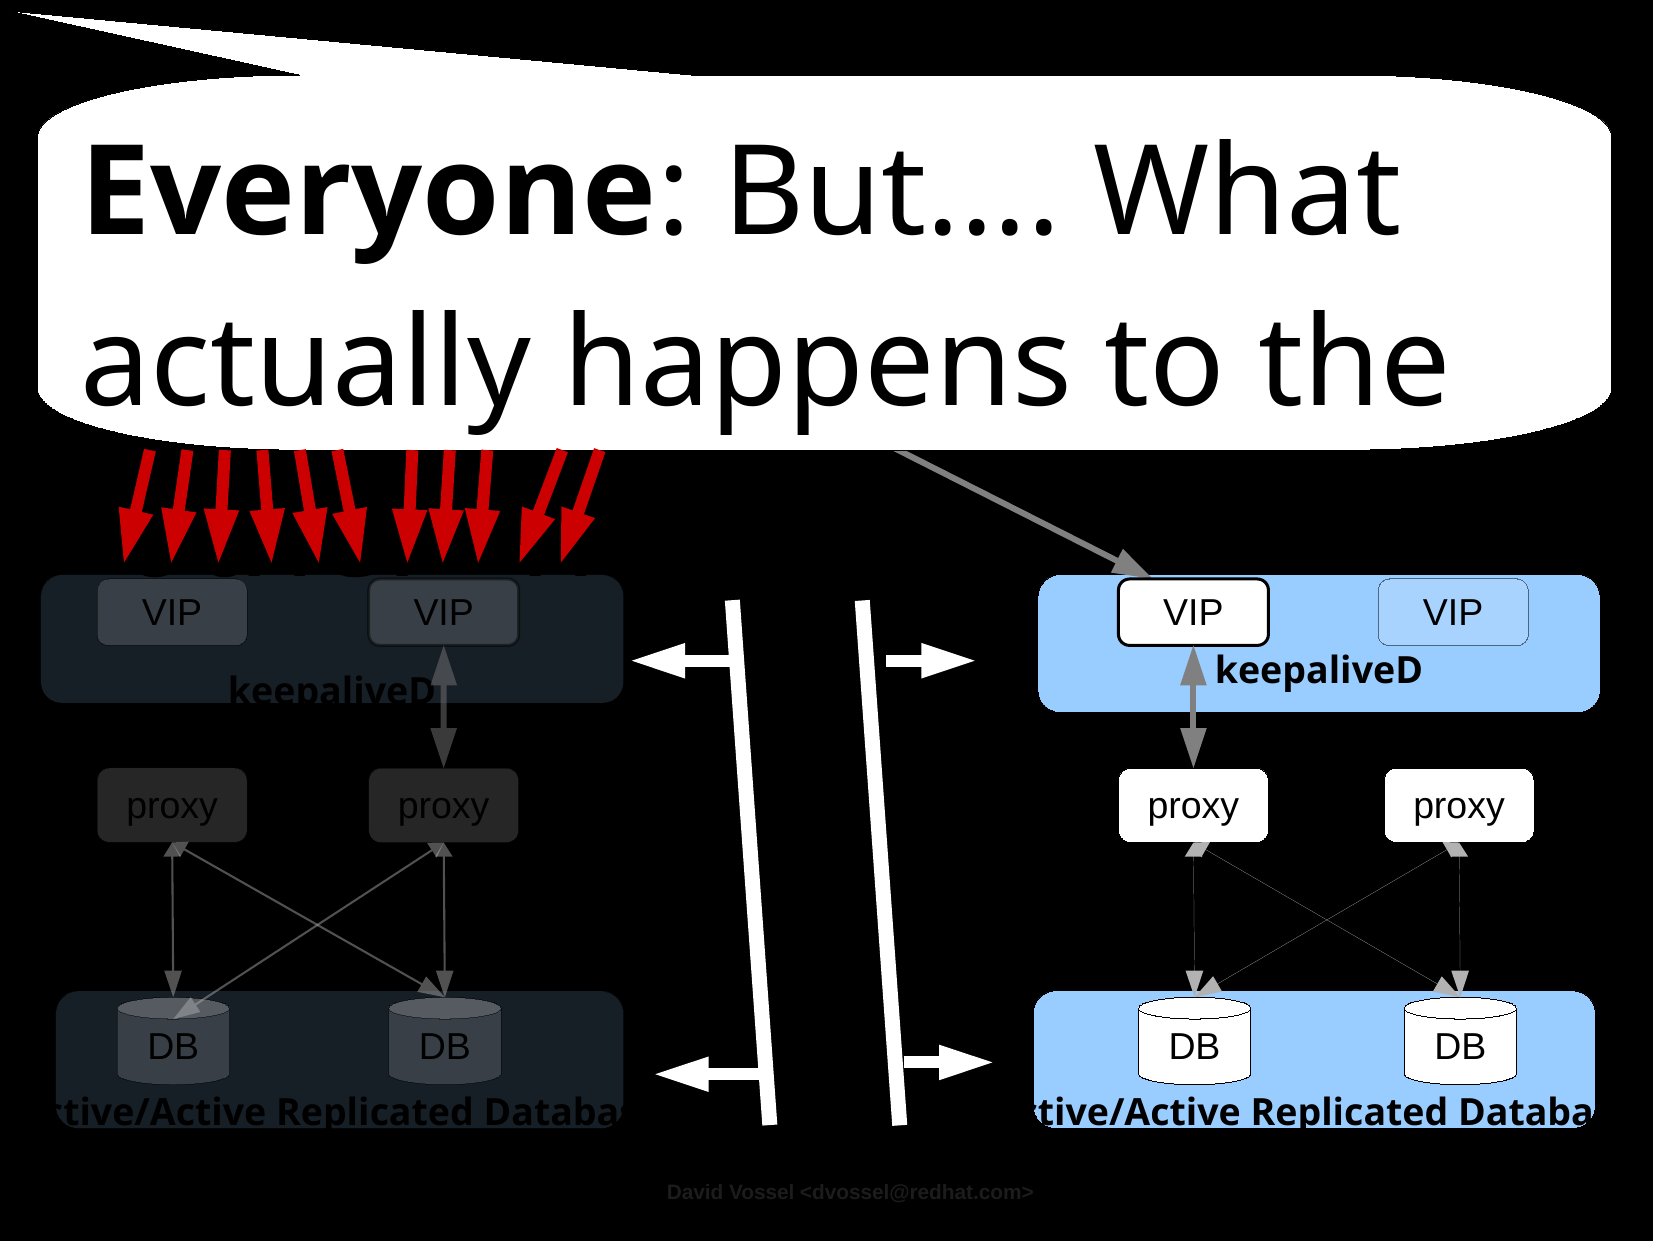

Everyone: But.... What actually happens to the “other” nodes?
Clients
keepaliveD
keepaliveD
VIP
VIP
VIP
VIP
proxy
proxy
proxy
proxy
Active/Active Replicated Database
Active/Active Replicated Database
DB
DB
DB
DB